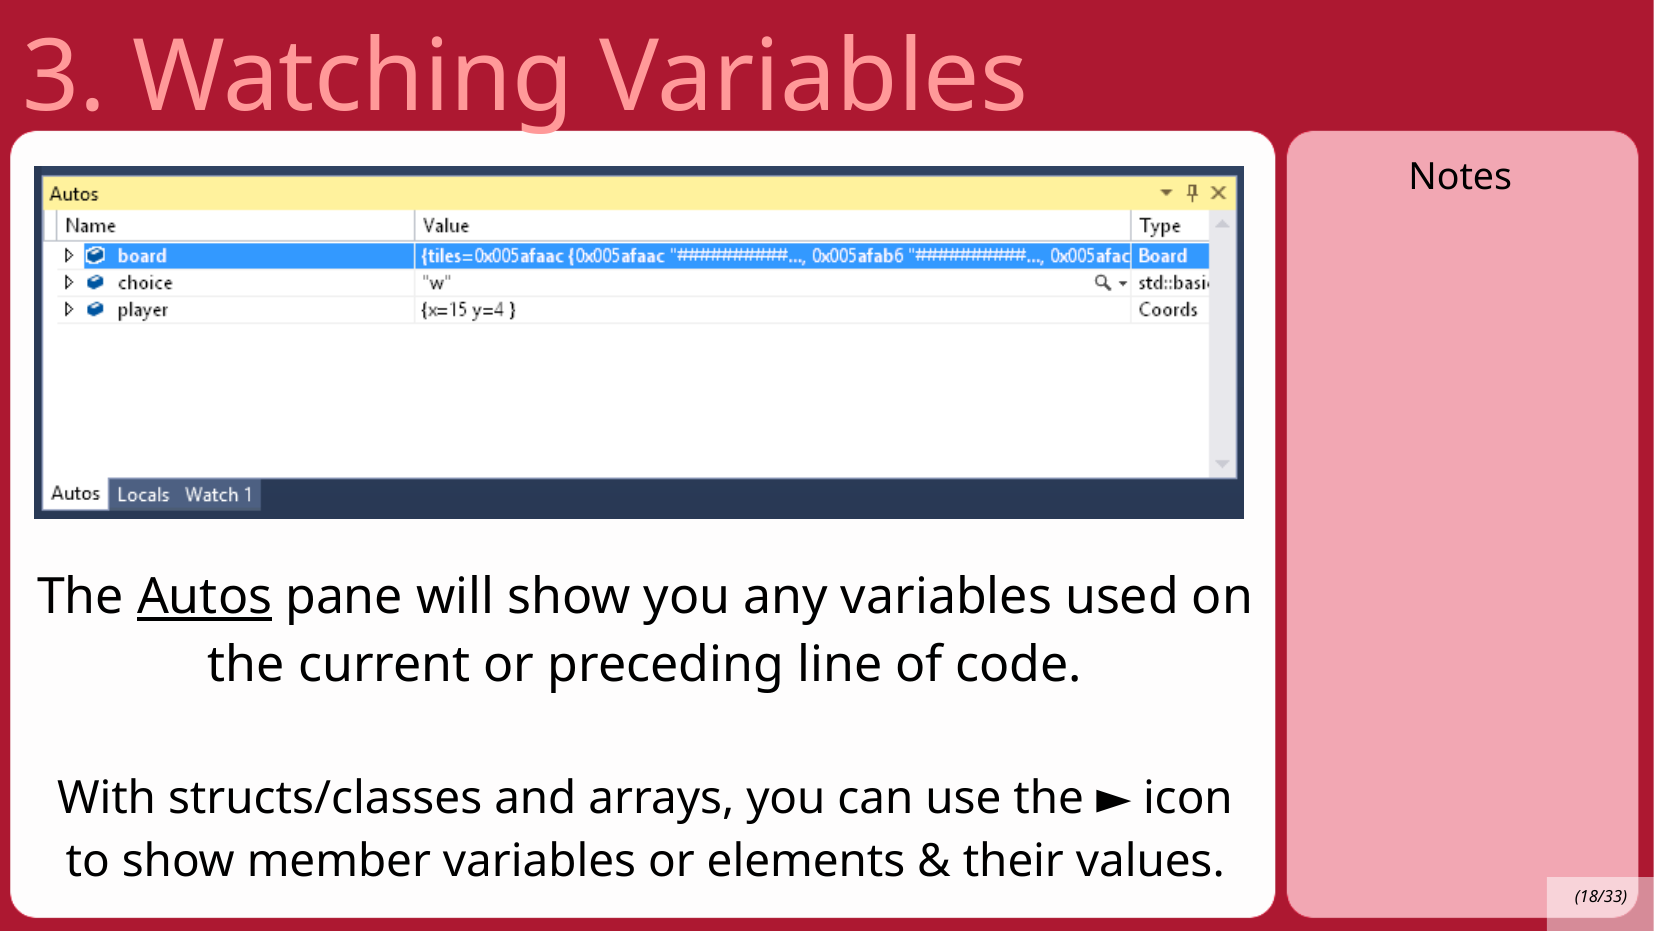

# 3. Watching Variables
Notes
The Autos pane will show you any variables used on the current or preceding line of code.
With structs/classes and arrays, you can use the ► icon to show member variables or elements & their values.